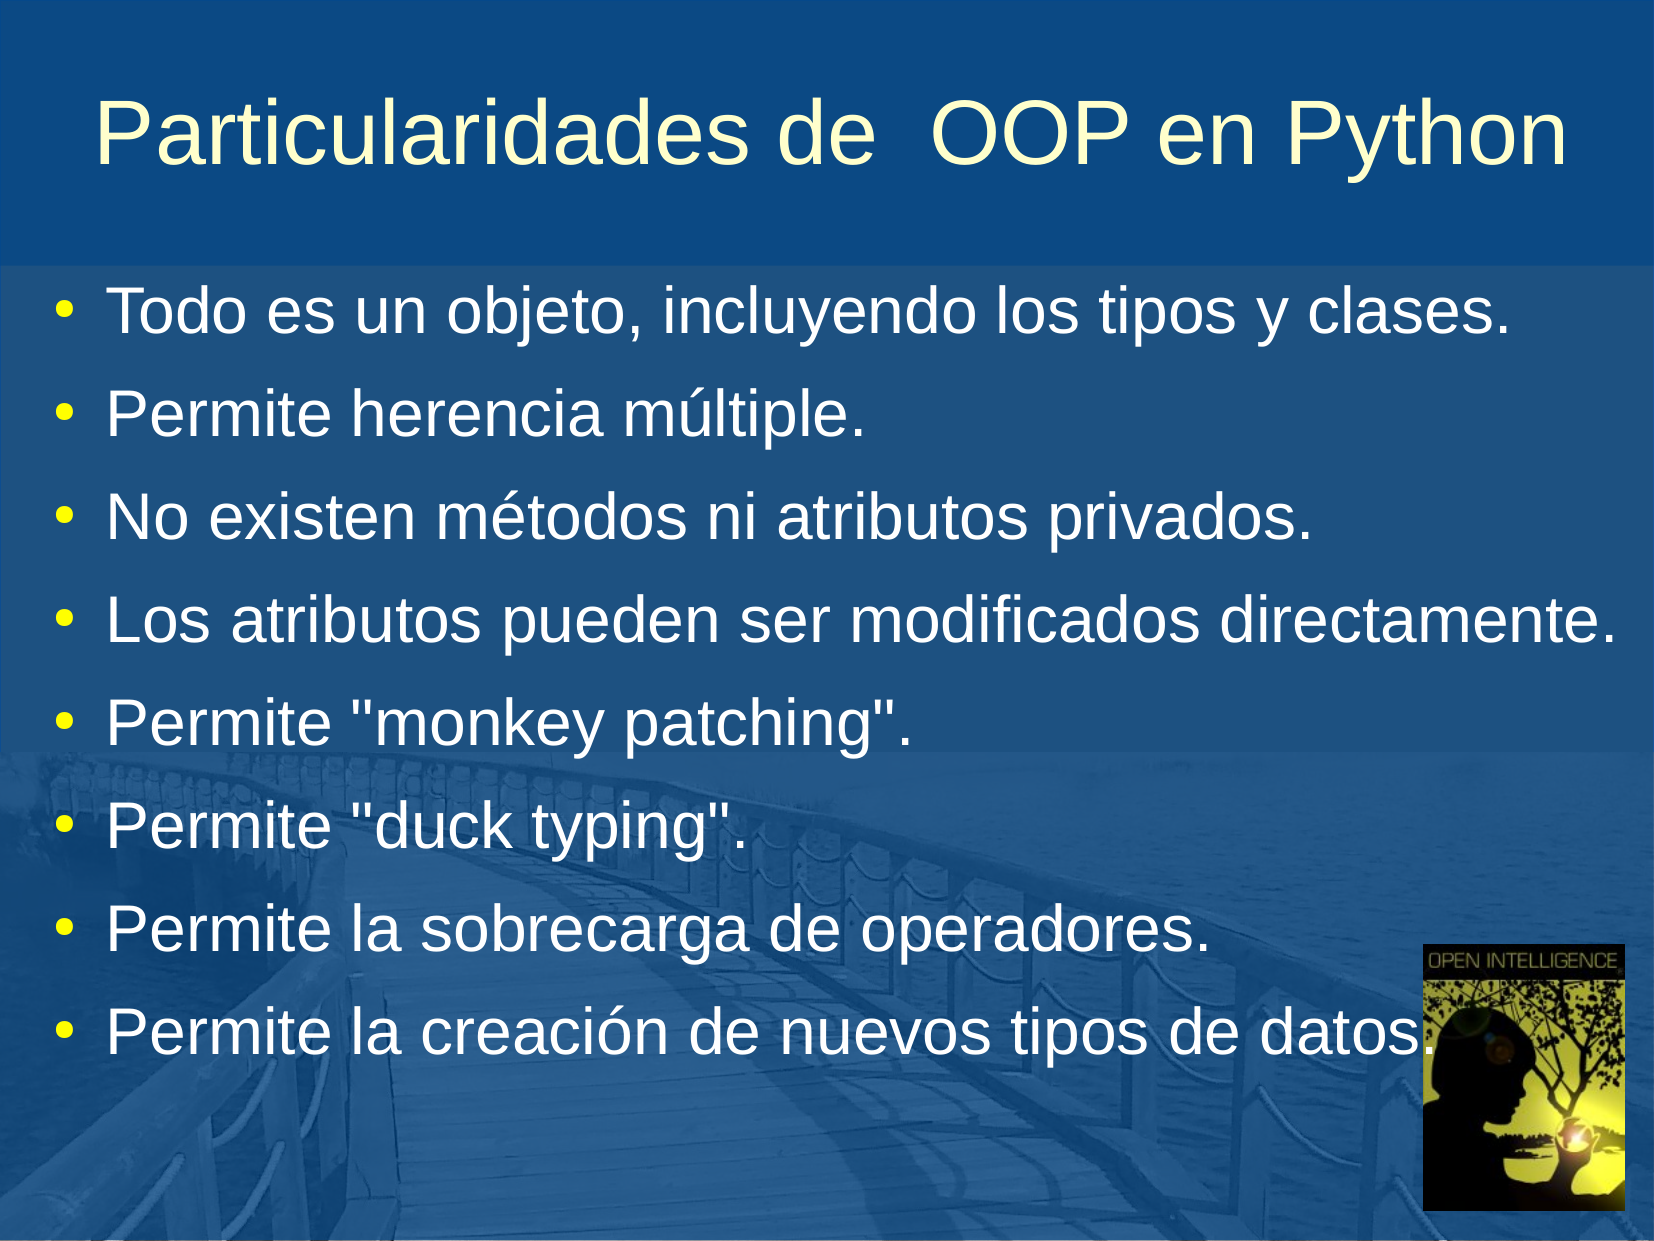

# Particularidades de OOP en Python
Todo es un objeto, incluyendo los tipos y clases.
Permite herencia múltiple.
No existen métodos ni atributos privados.
Los atributos pueden ser modificados directamente.
Permite "monkey patching".
Permite "duck typing".
Permite la sobrecarga de operadores.
Permite la creación de nuevos tipos de datos.